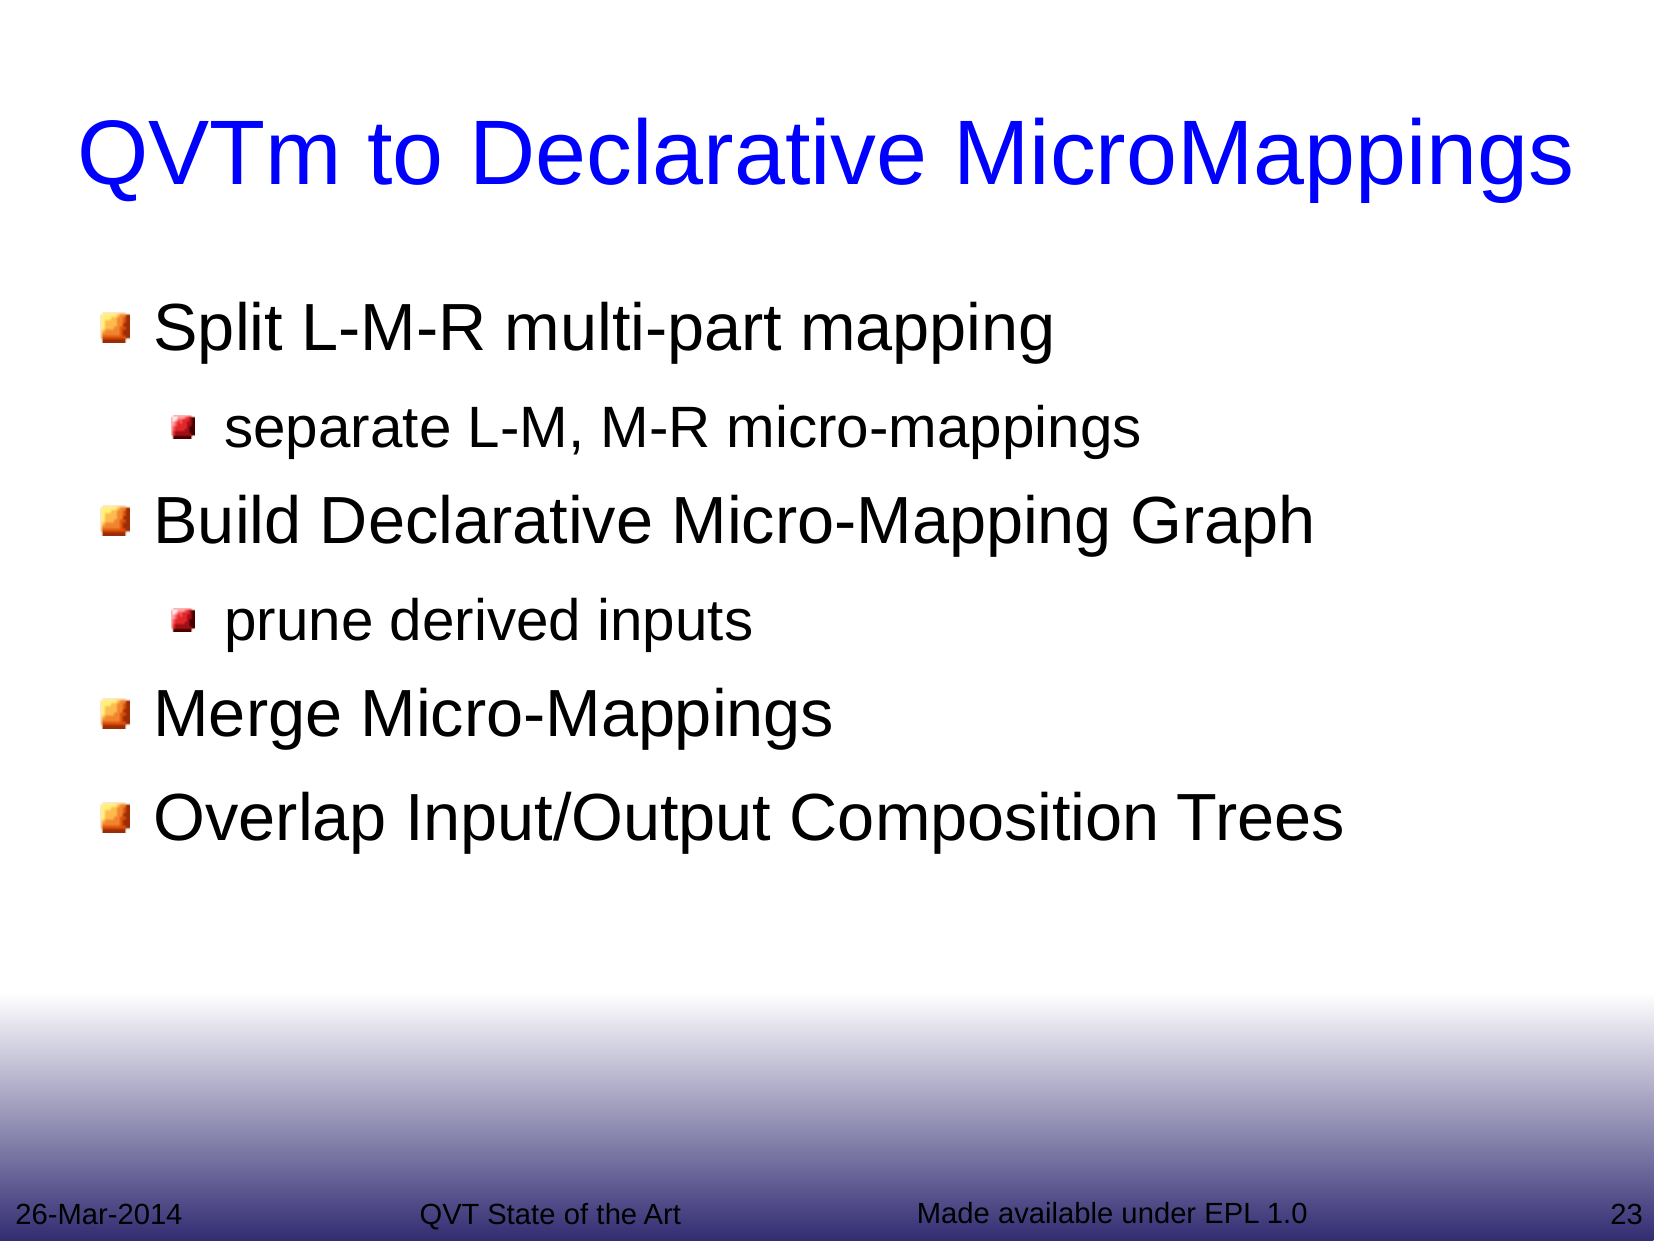

# QVTm to Declarative MicroMappings
Split L-M-R multi-part mapping
separate L-M, M-R micro-mappings
Build Declarative Micro-Mapping Graph
prune derived inputs
Merge Micro-Mappings
Overlap Input/Output Composition Trees
26-Mar-2014
QVT State of the Art
23